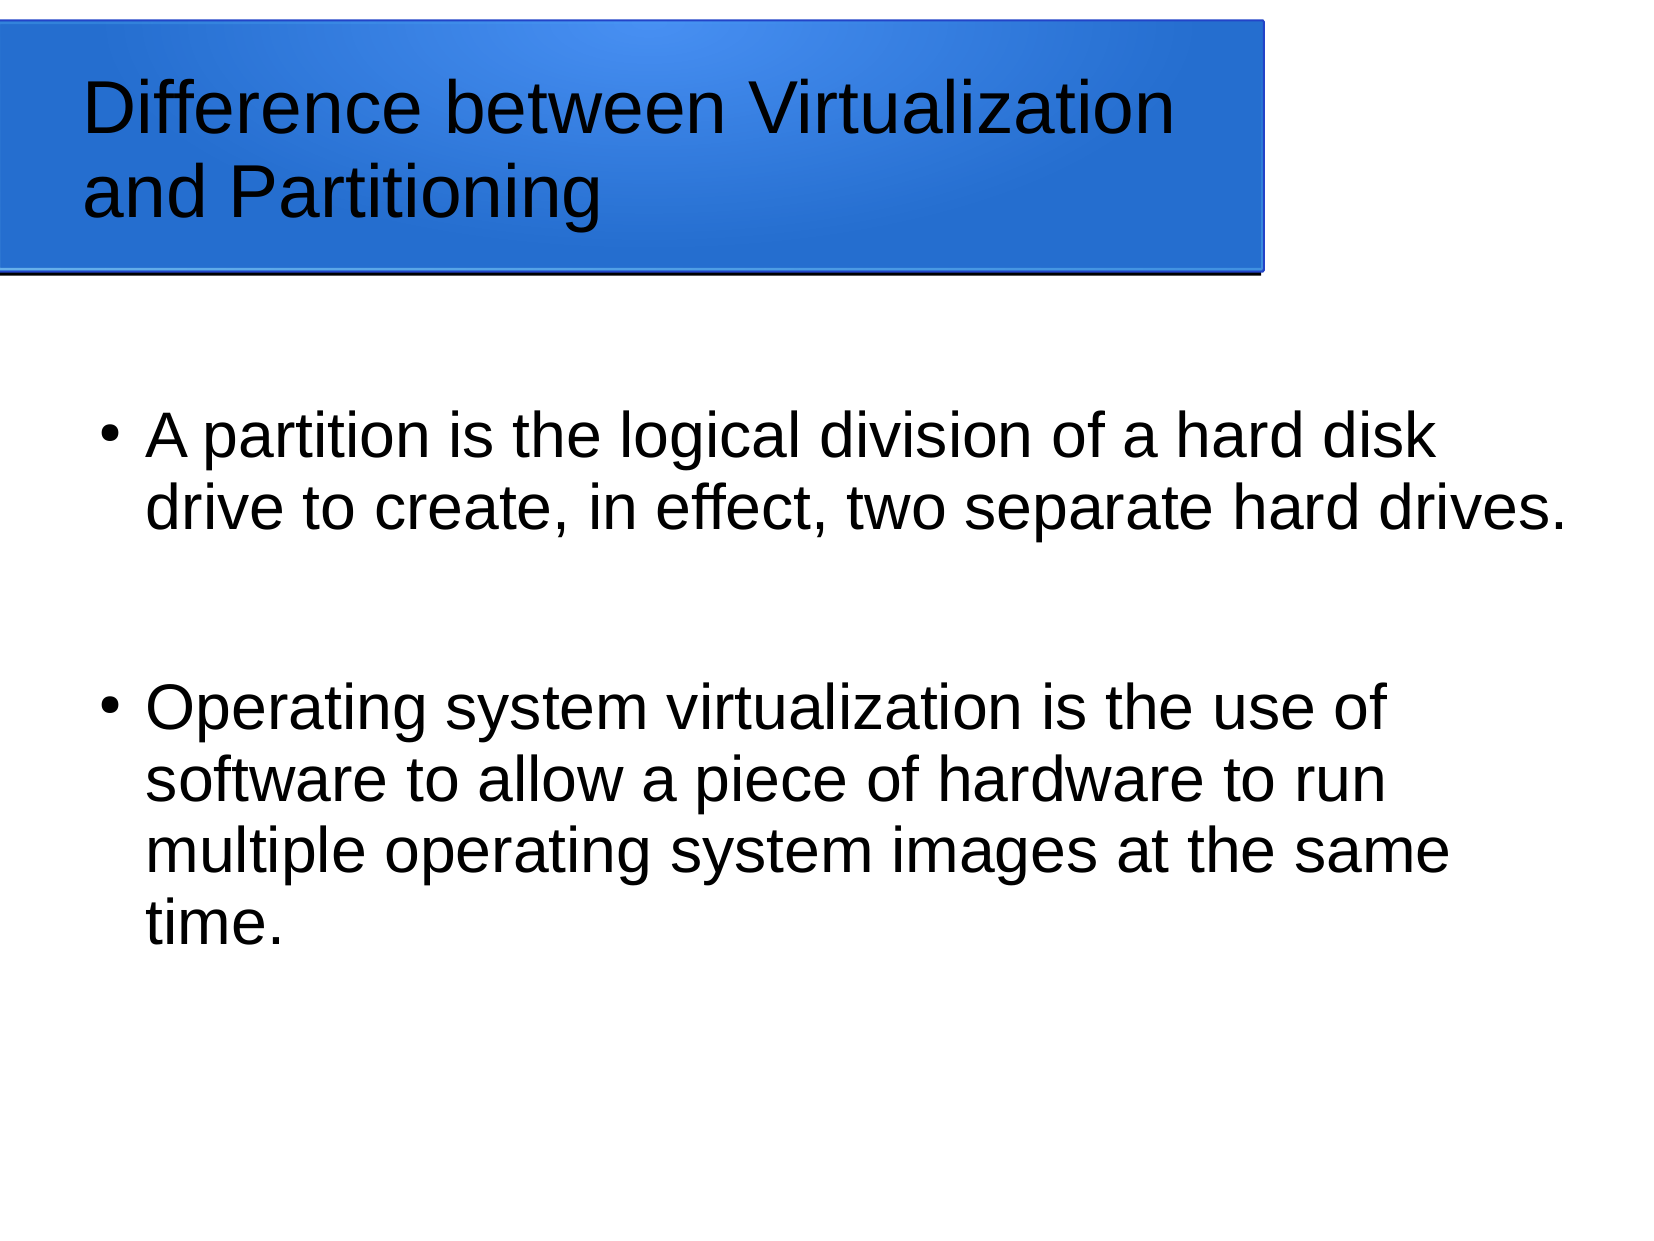

# Difference between Virtualization and Partitioning
A partition is the logical division of a hard disk drive to create, in effect, two separate hard drives.
Operating system virtualization is the use of software to allow a piece of hardware to run multiple operating system images at the same time.